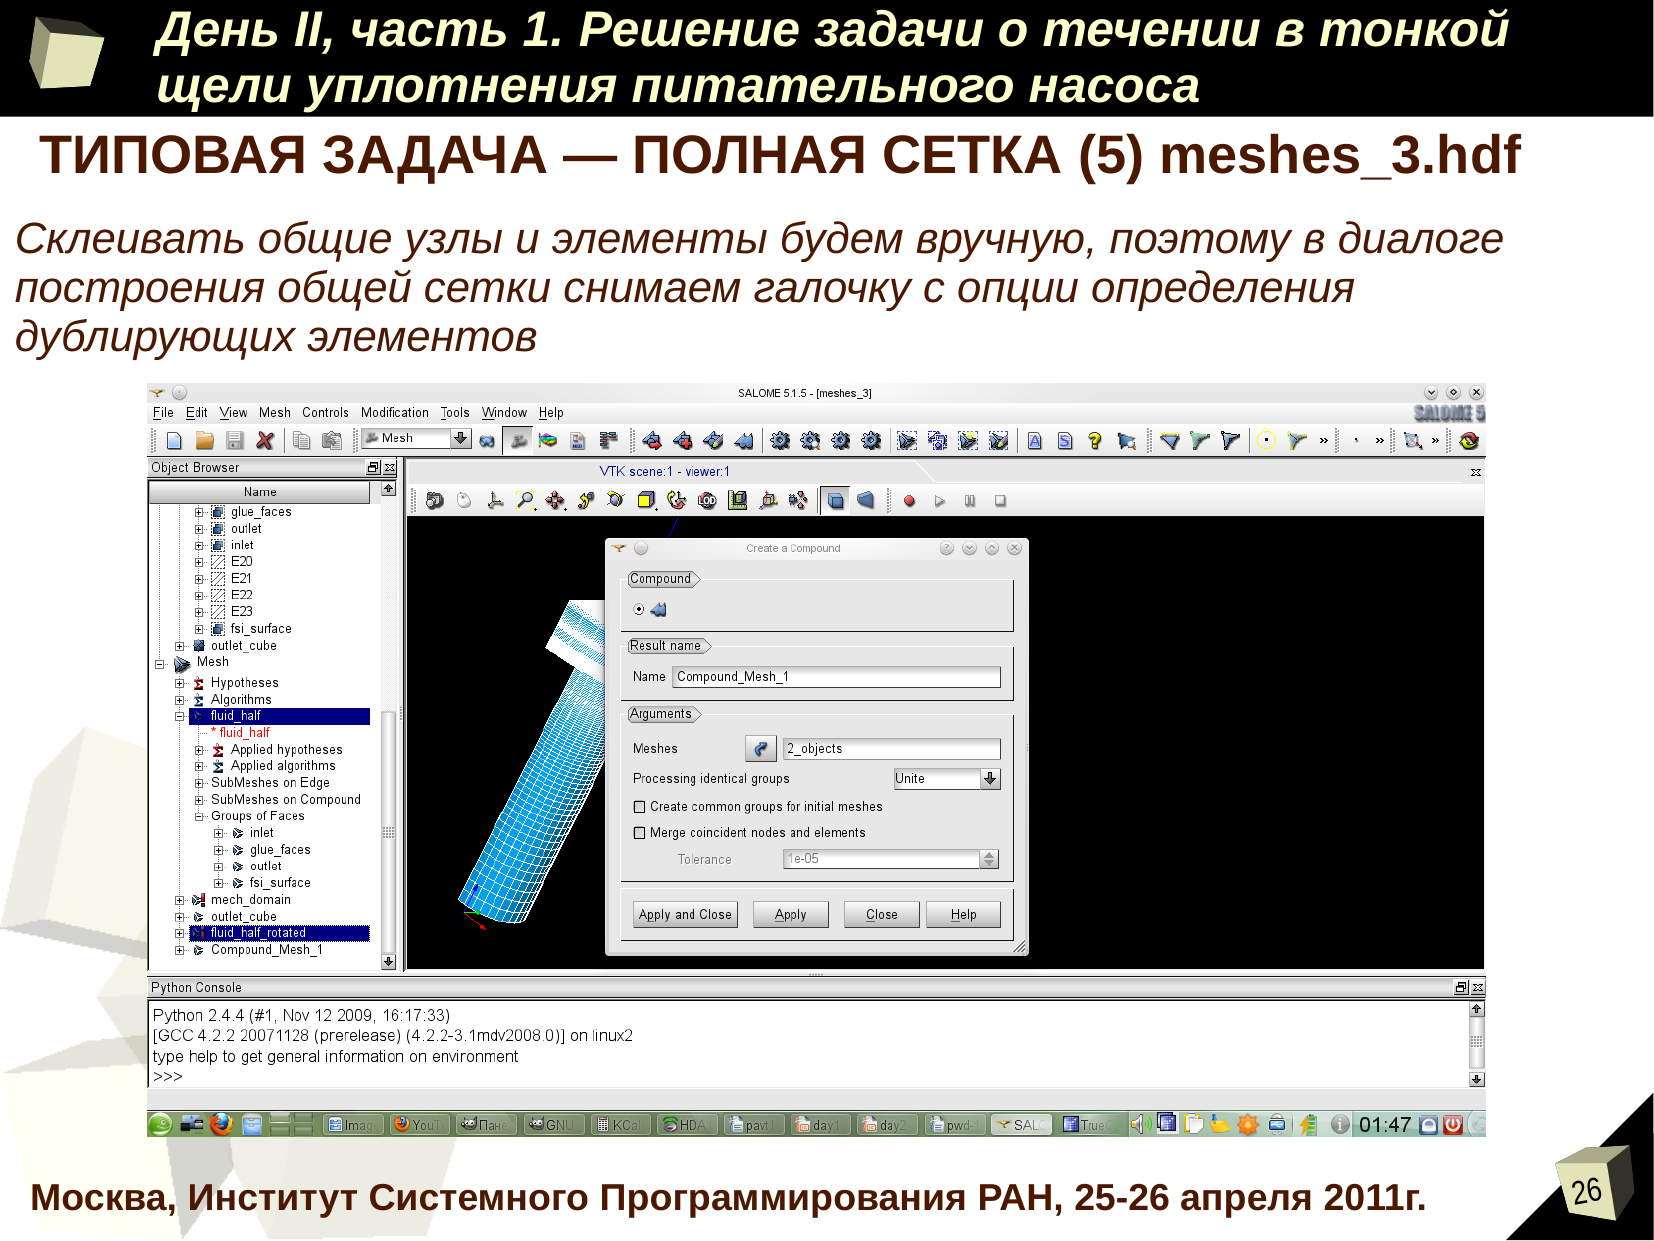

ТИПОВАЯ ЗАДАЧА — ПОЛНАЯ СЕТКА (5) meshes_3.hdf
Склеивать общие узлы и элементы будем вручную, поэтому в диалоге построения общей сетки снимаем галочку с опции определения дублирующих элементов